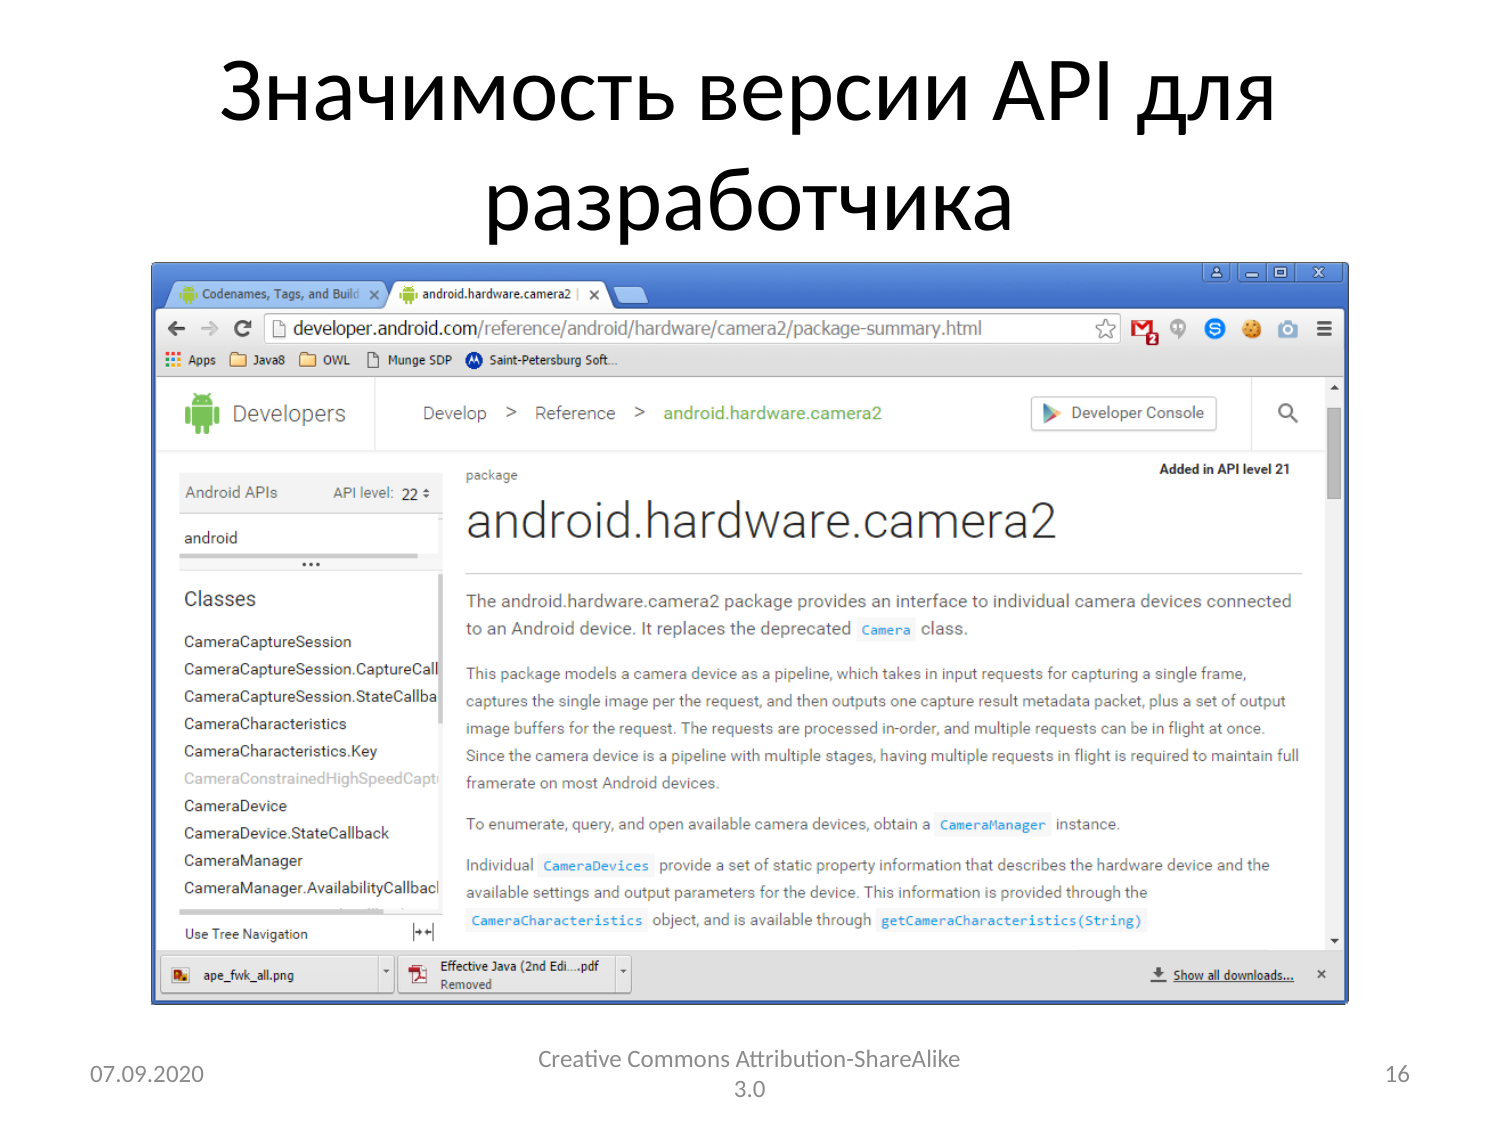

# Значимость версии API для разработчика
07.09.2020
Creative Commons Attribution-ShareAlike 3.0